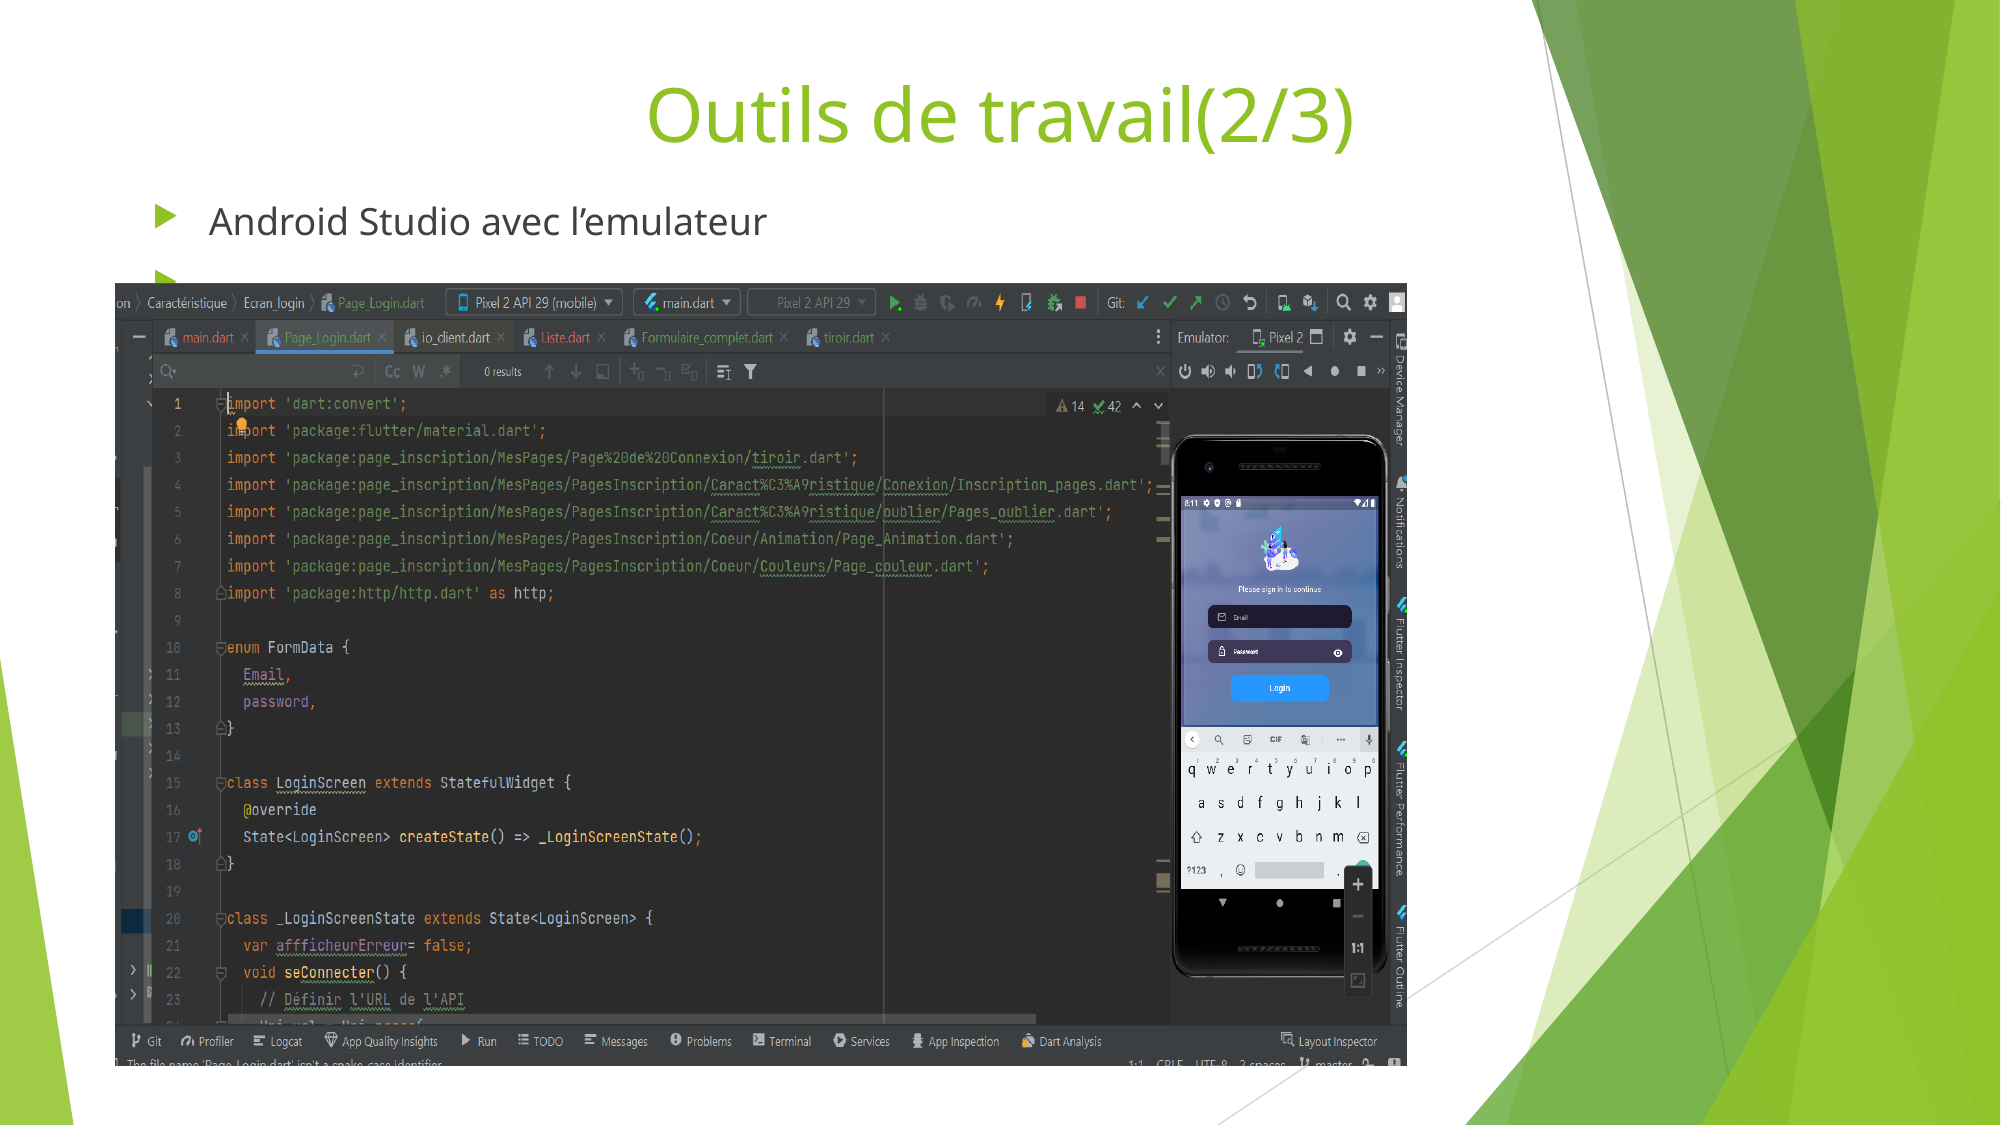

# Outils de travail(2/3)
Android Studio avec l’emulateur